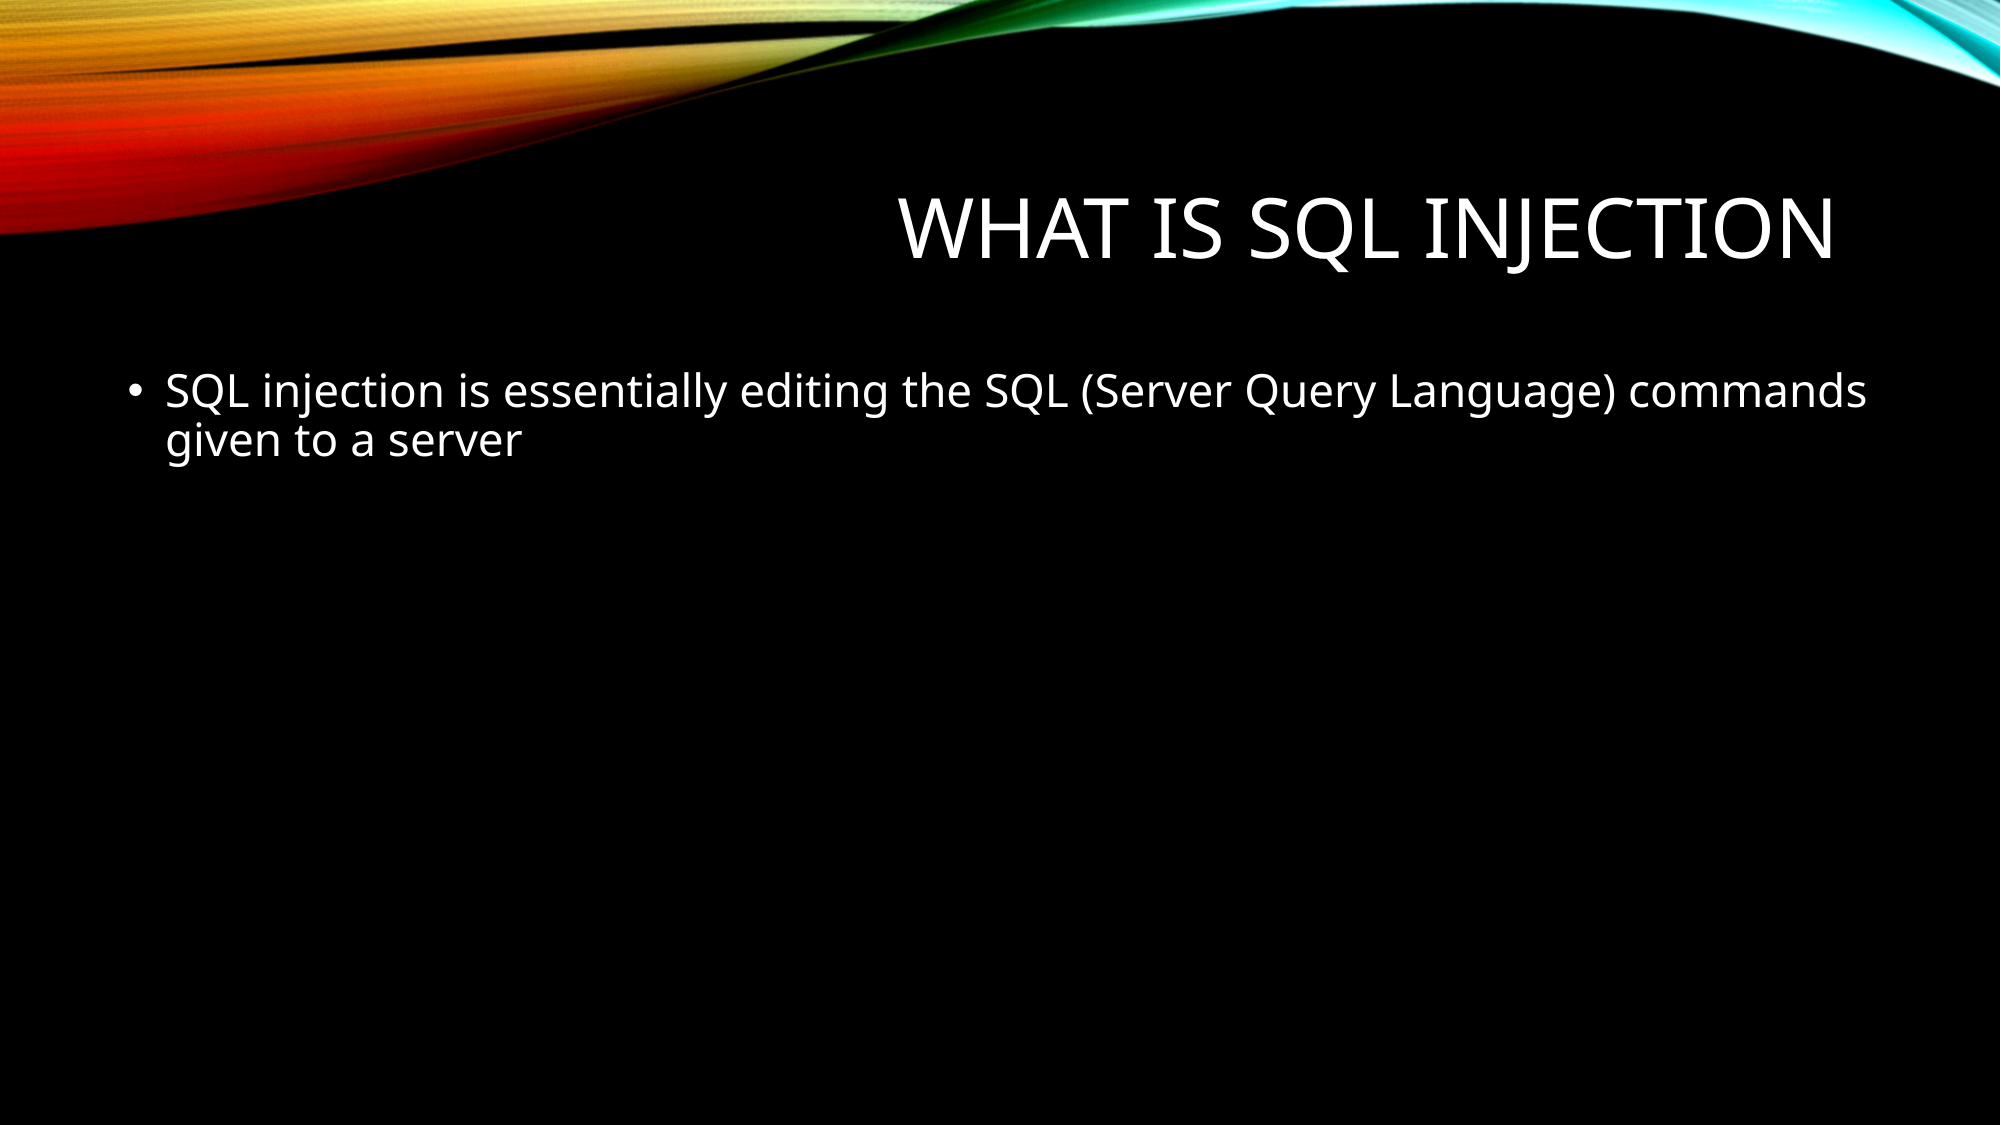

# What is SQL Injection
SQL injection is essentially editing the SQL (Server Query Language) commands given to a server